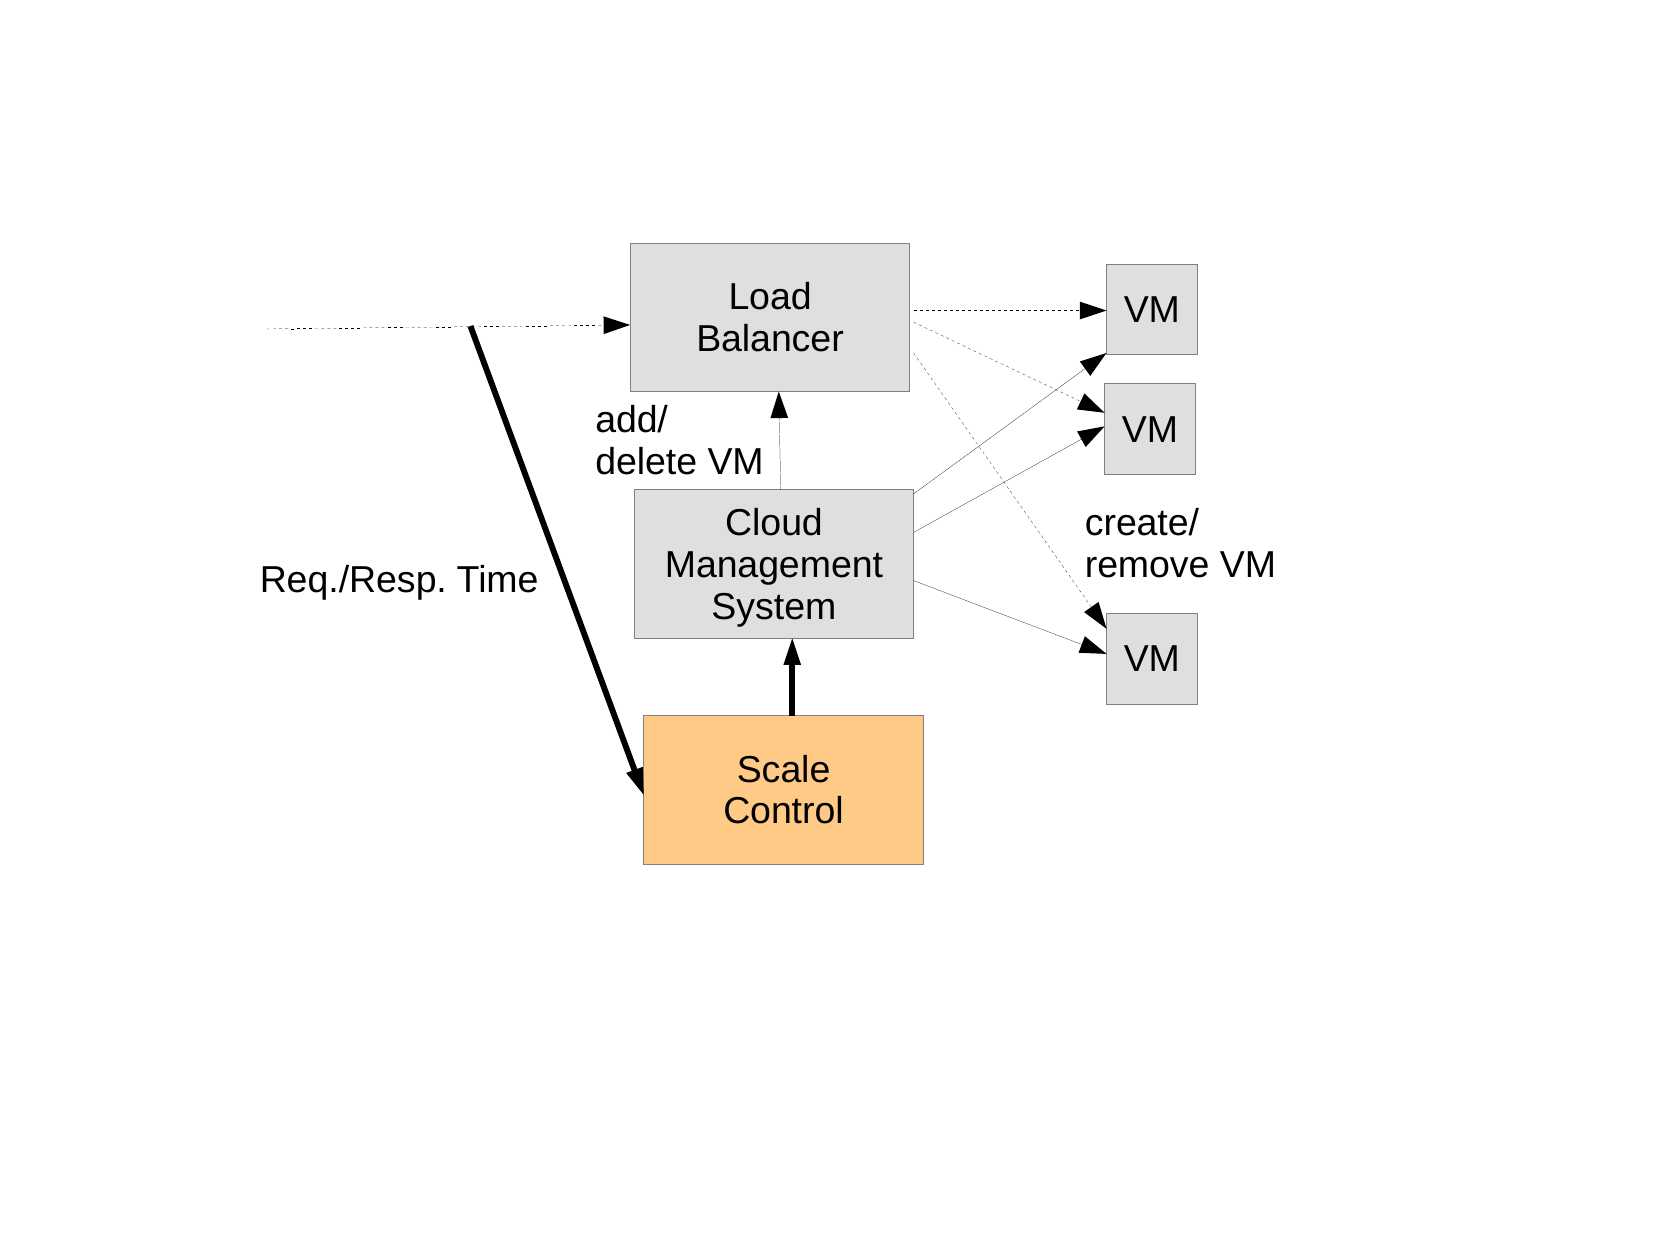

Load
Balancer
VM
VM
add/
delete VM
Cloud
Management
System
create/
remove VM
Req./Resp. Time
VM
Scale
Control